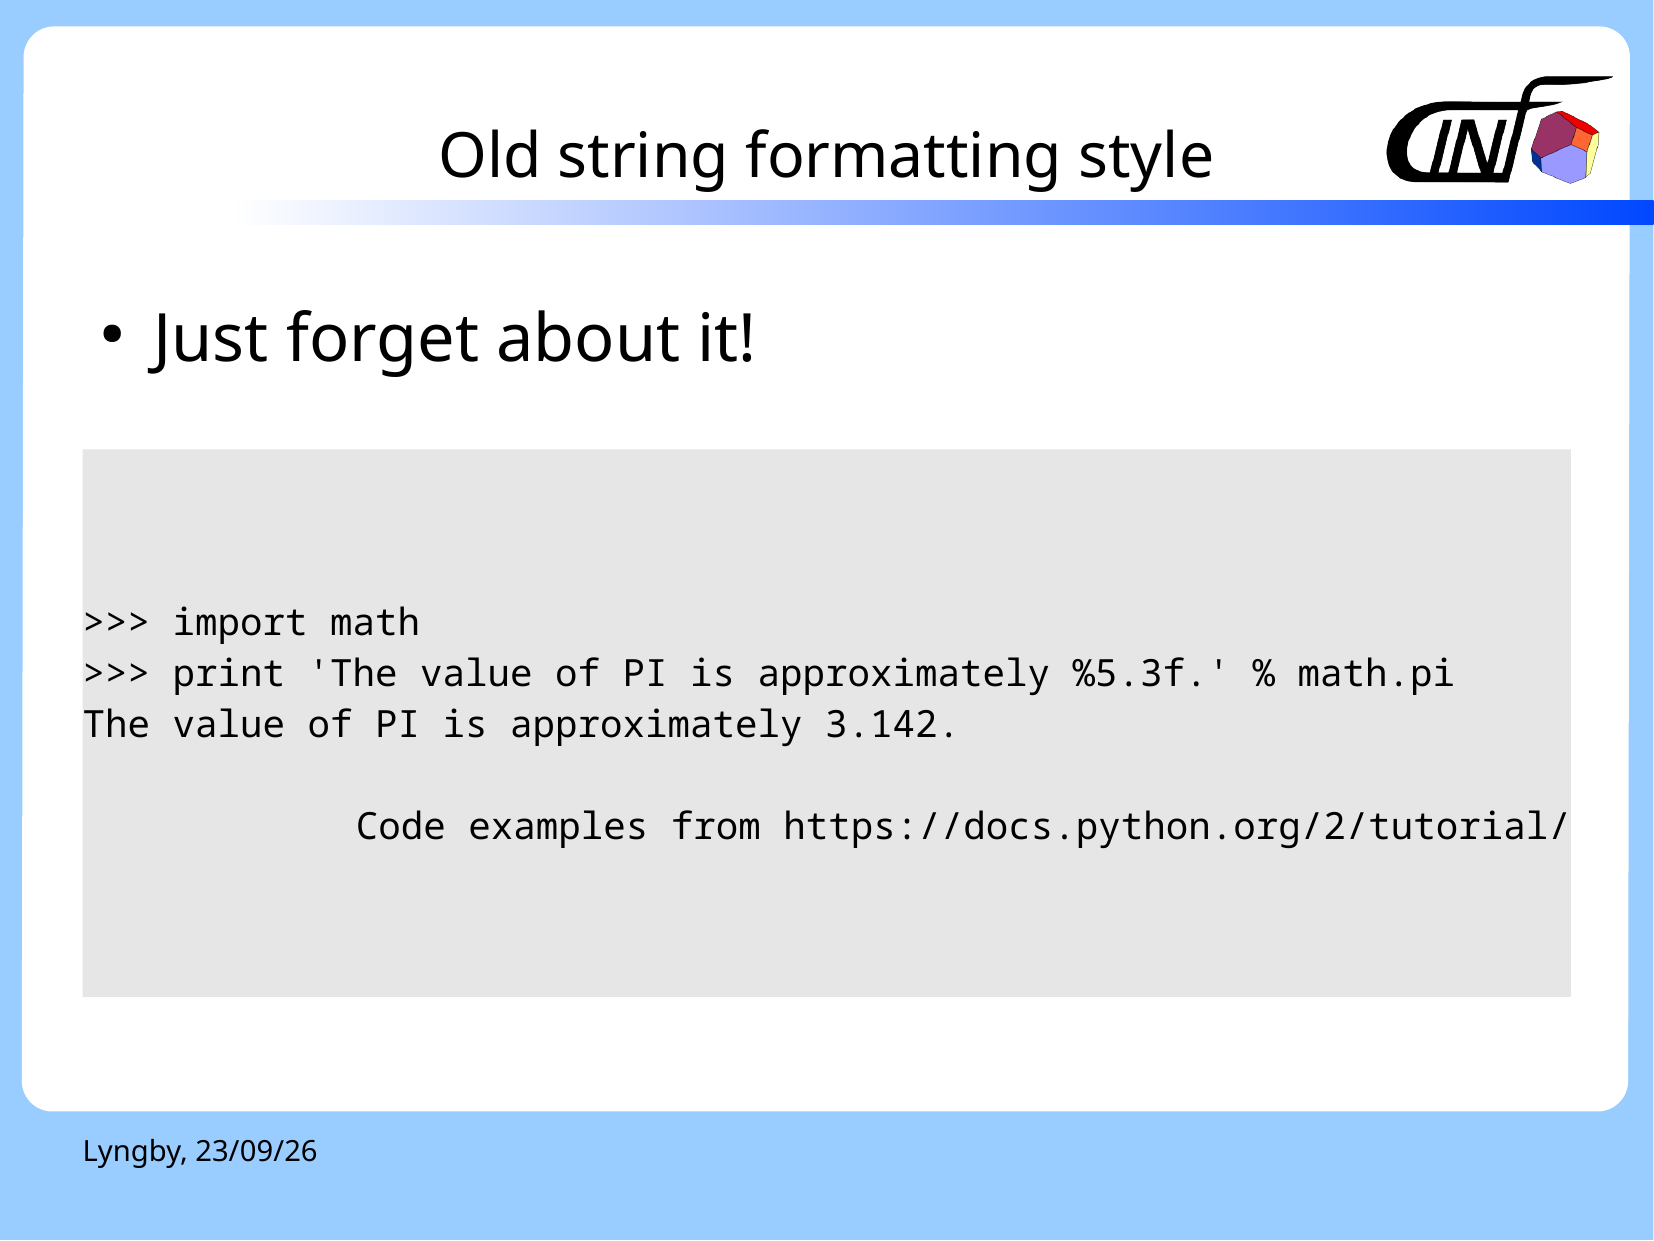

# Old string formatting style
Just forget about it!
>>> import math
>>> print 'The value of PI is approximately %5.3f.' % math.pi
The value of PI is approximately 3.142.
Code examples from https://docs.python.org/2/tutorial/